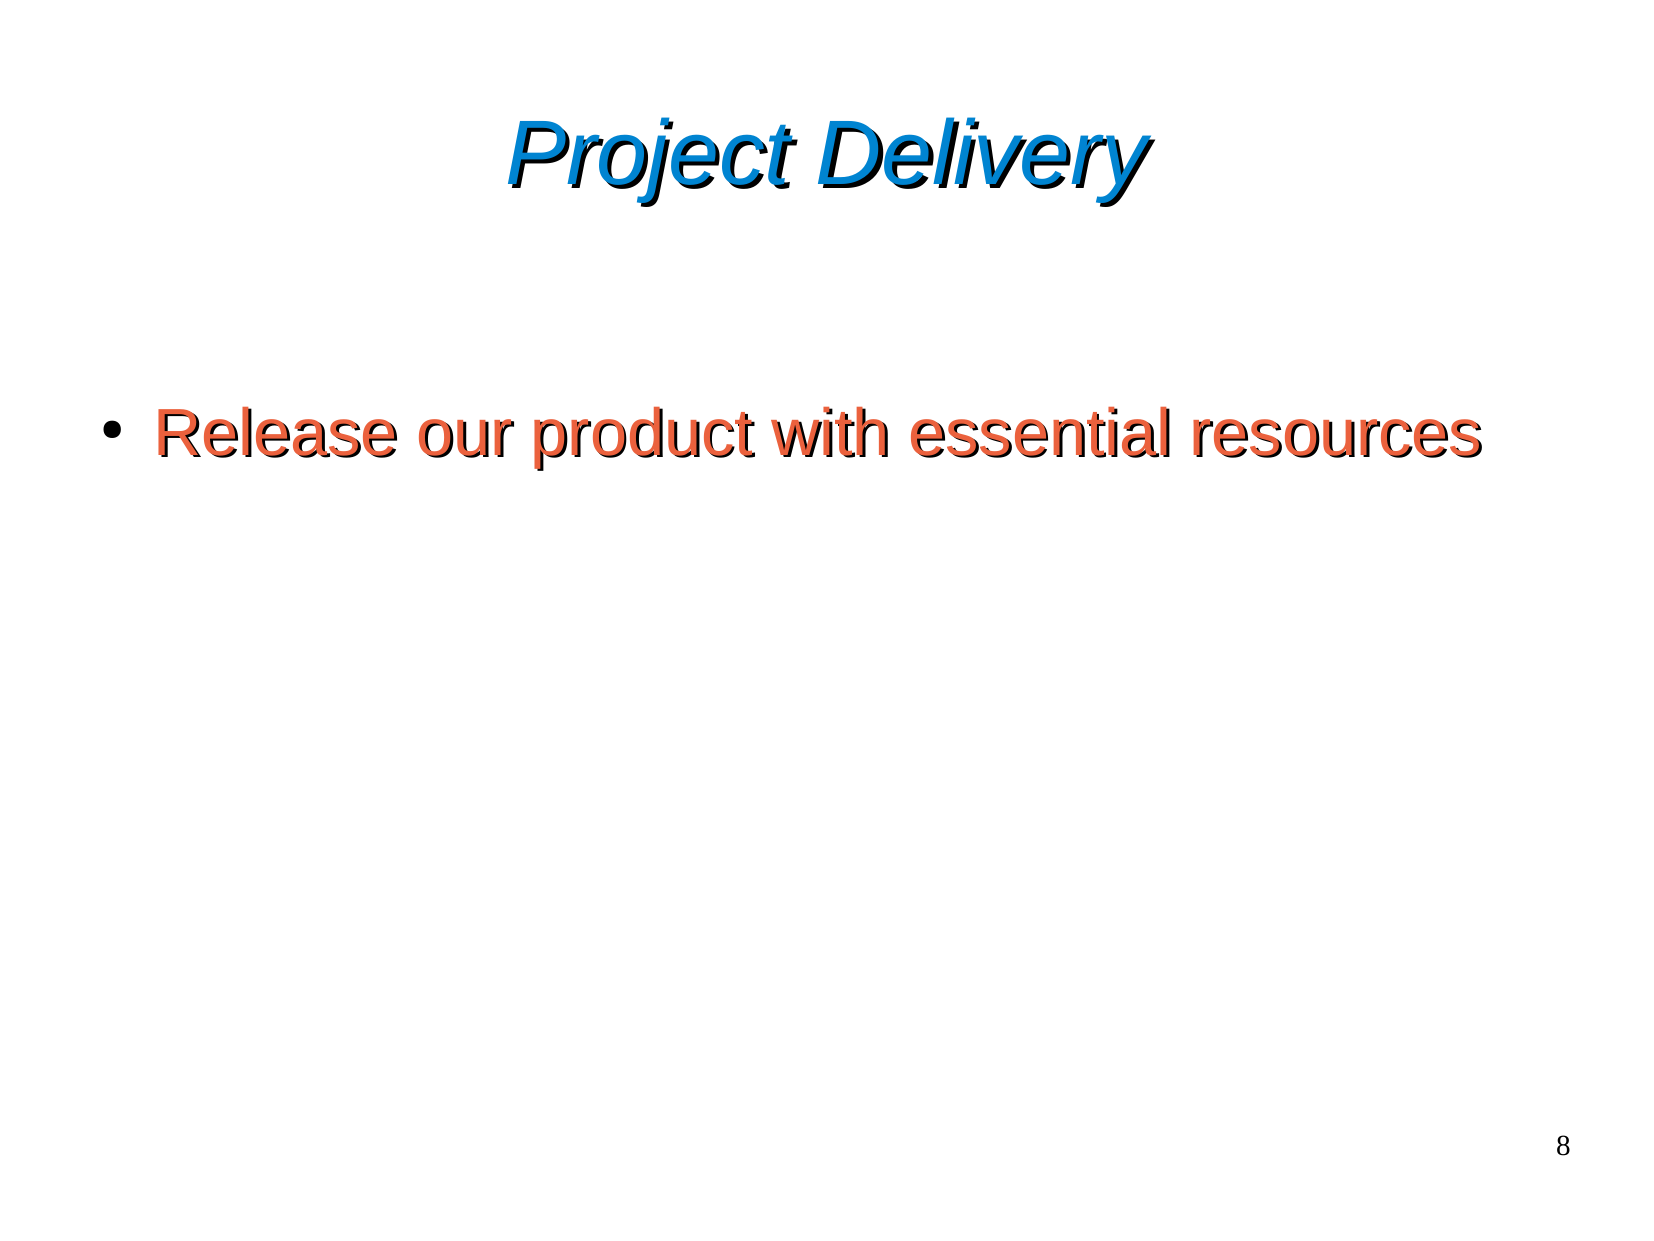

# Project Delivery
Release our product with essential resources
8